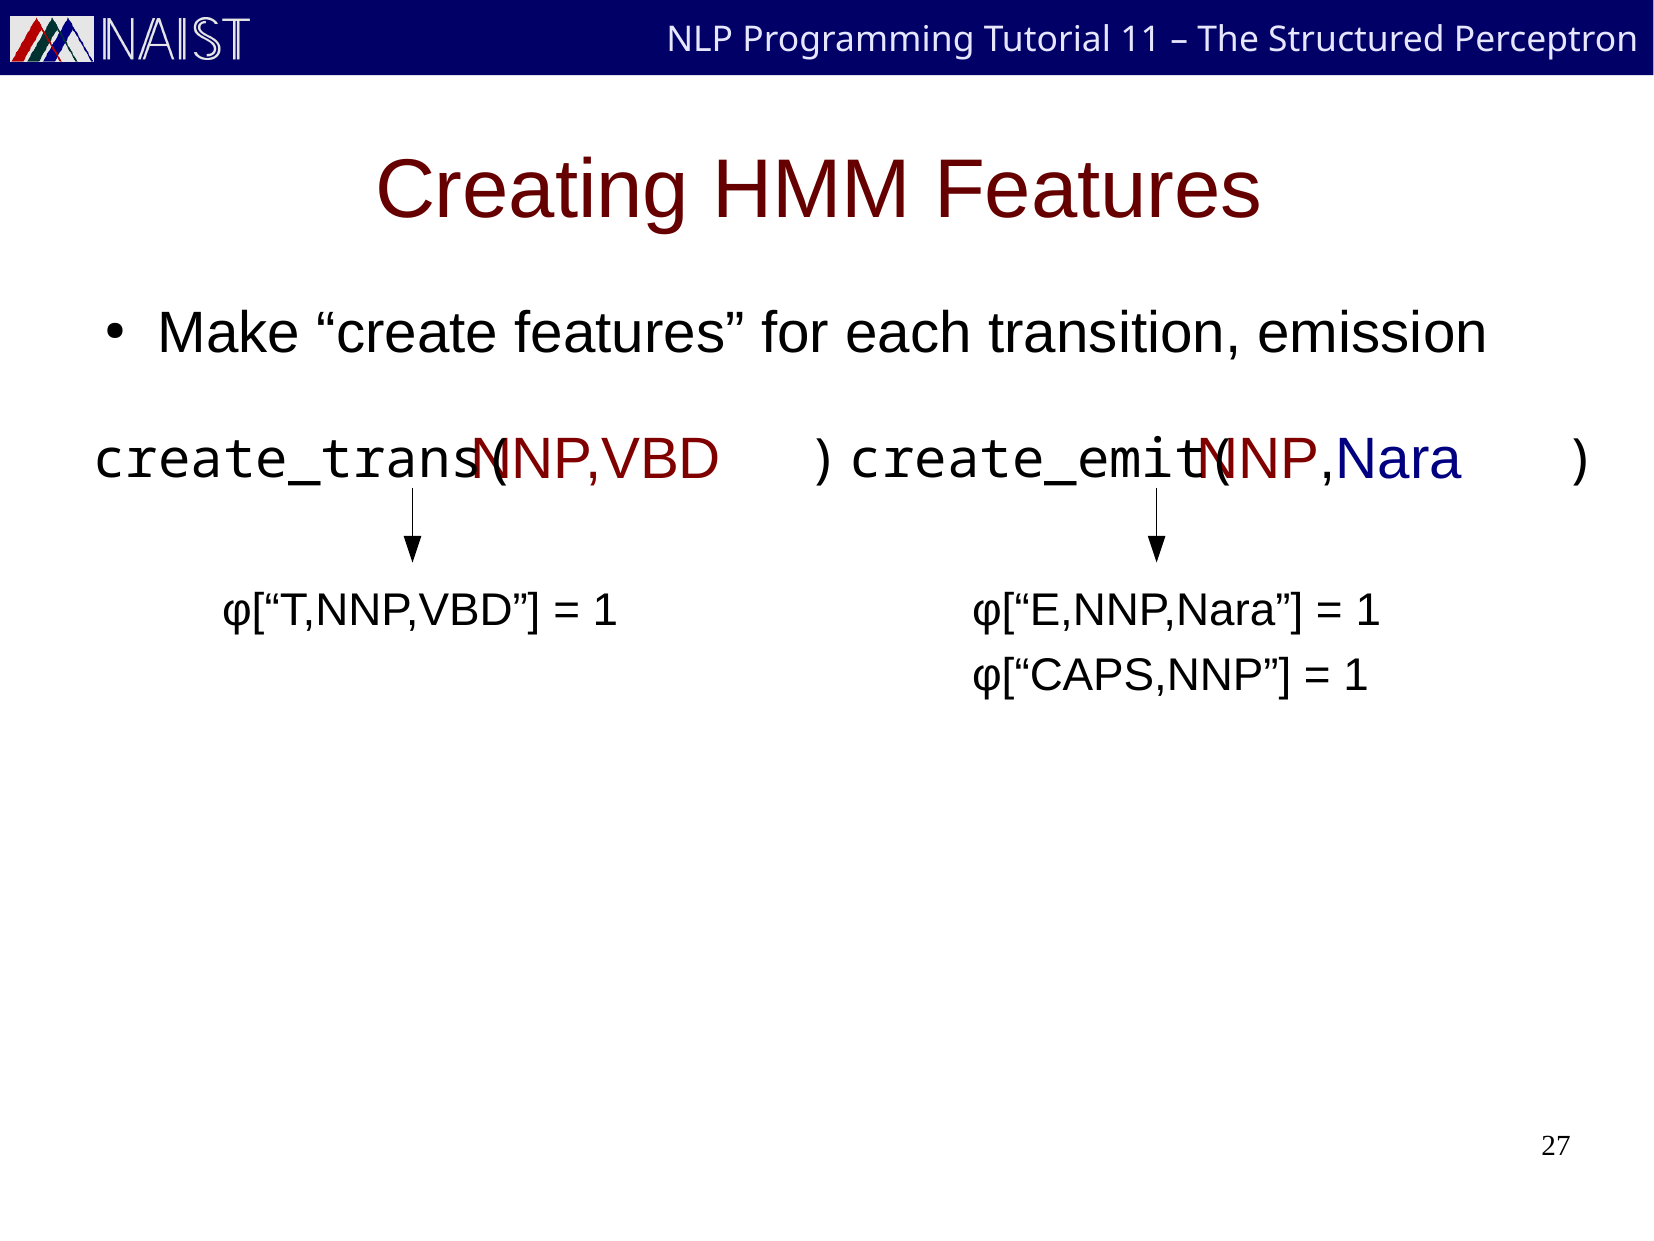

# Creating HMM Features
Make “create features” for each transition, emission
create_trans( )
create_emit( )
NNP,VBD
NNP,Nara
φ[“T,NNP,VBD”] = 1
φ[“E,NNP,Nara”] = 1
φ[“CAPS,NNP”] = 1
27